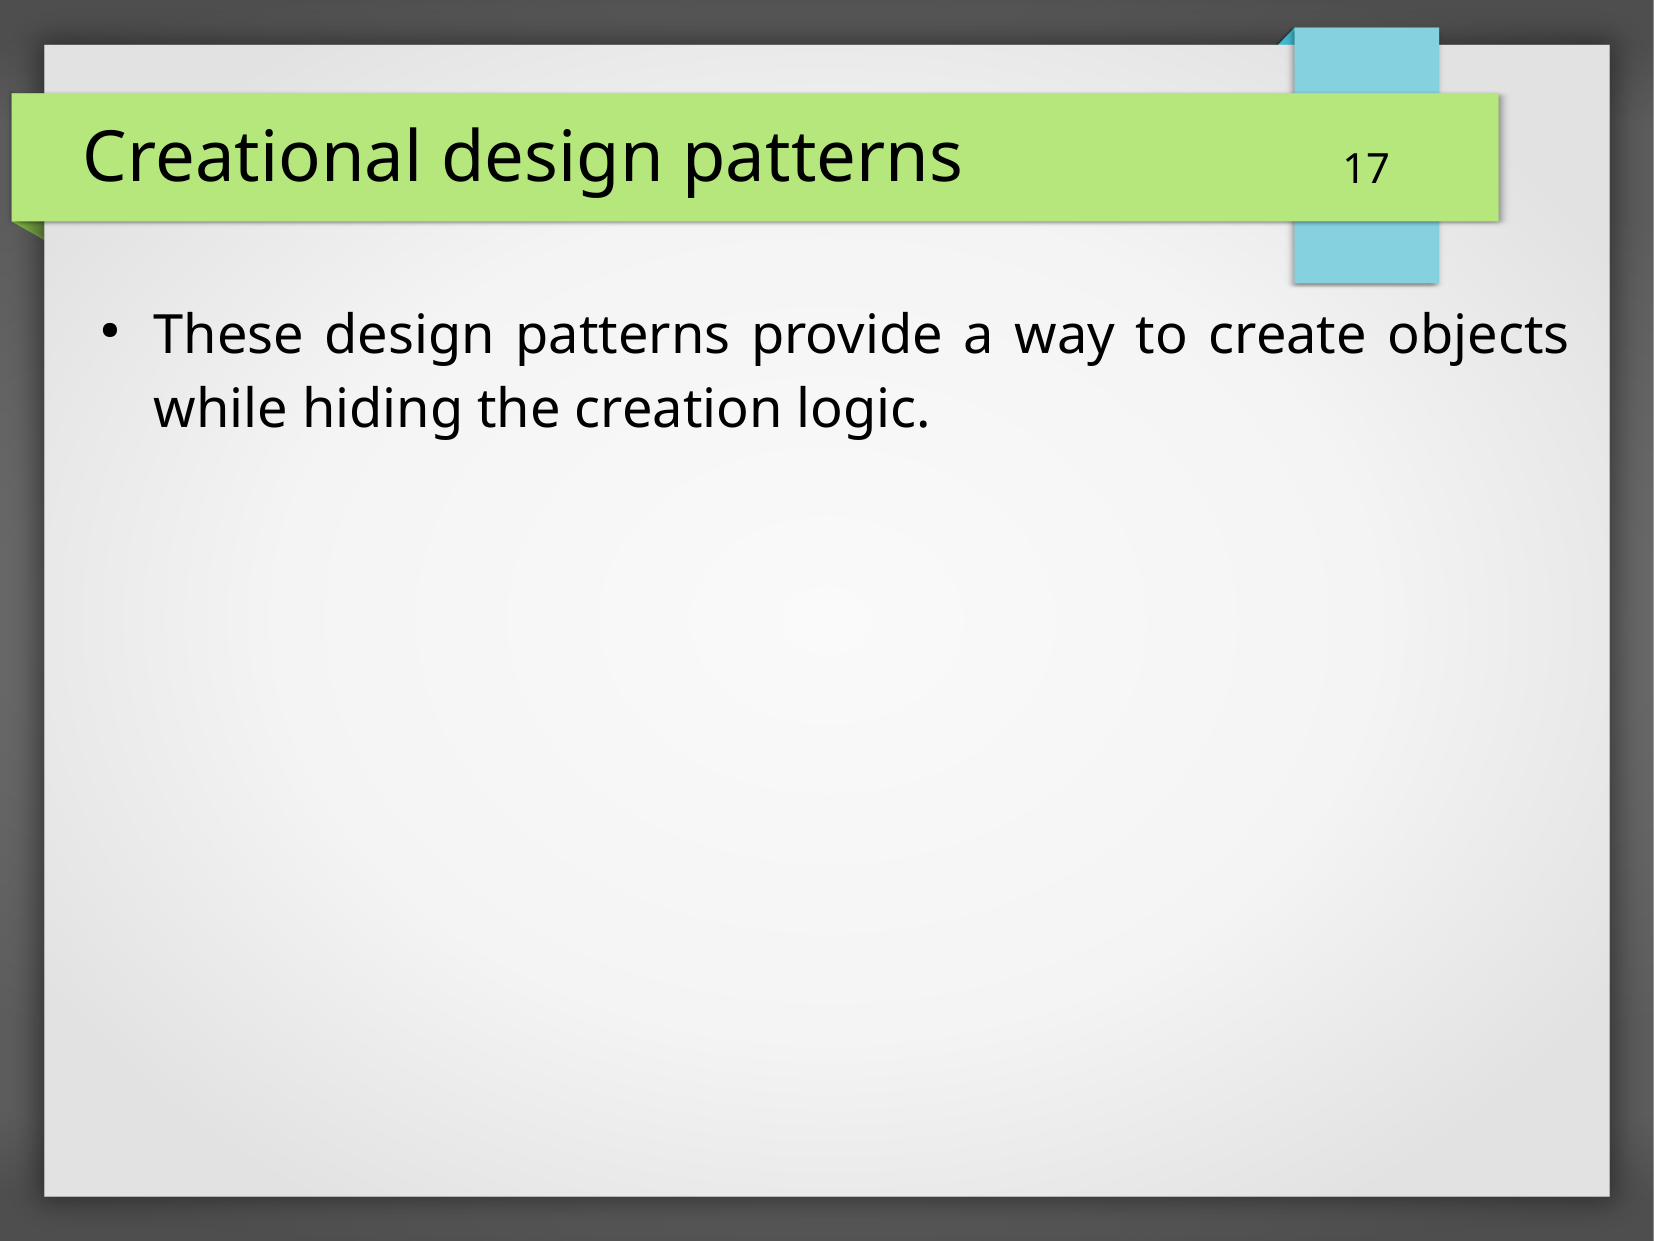

# Creational design patterns
These design patterns provide a way to create objects while hiding the creation logic.